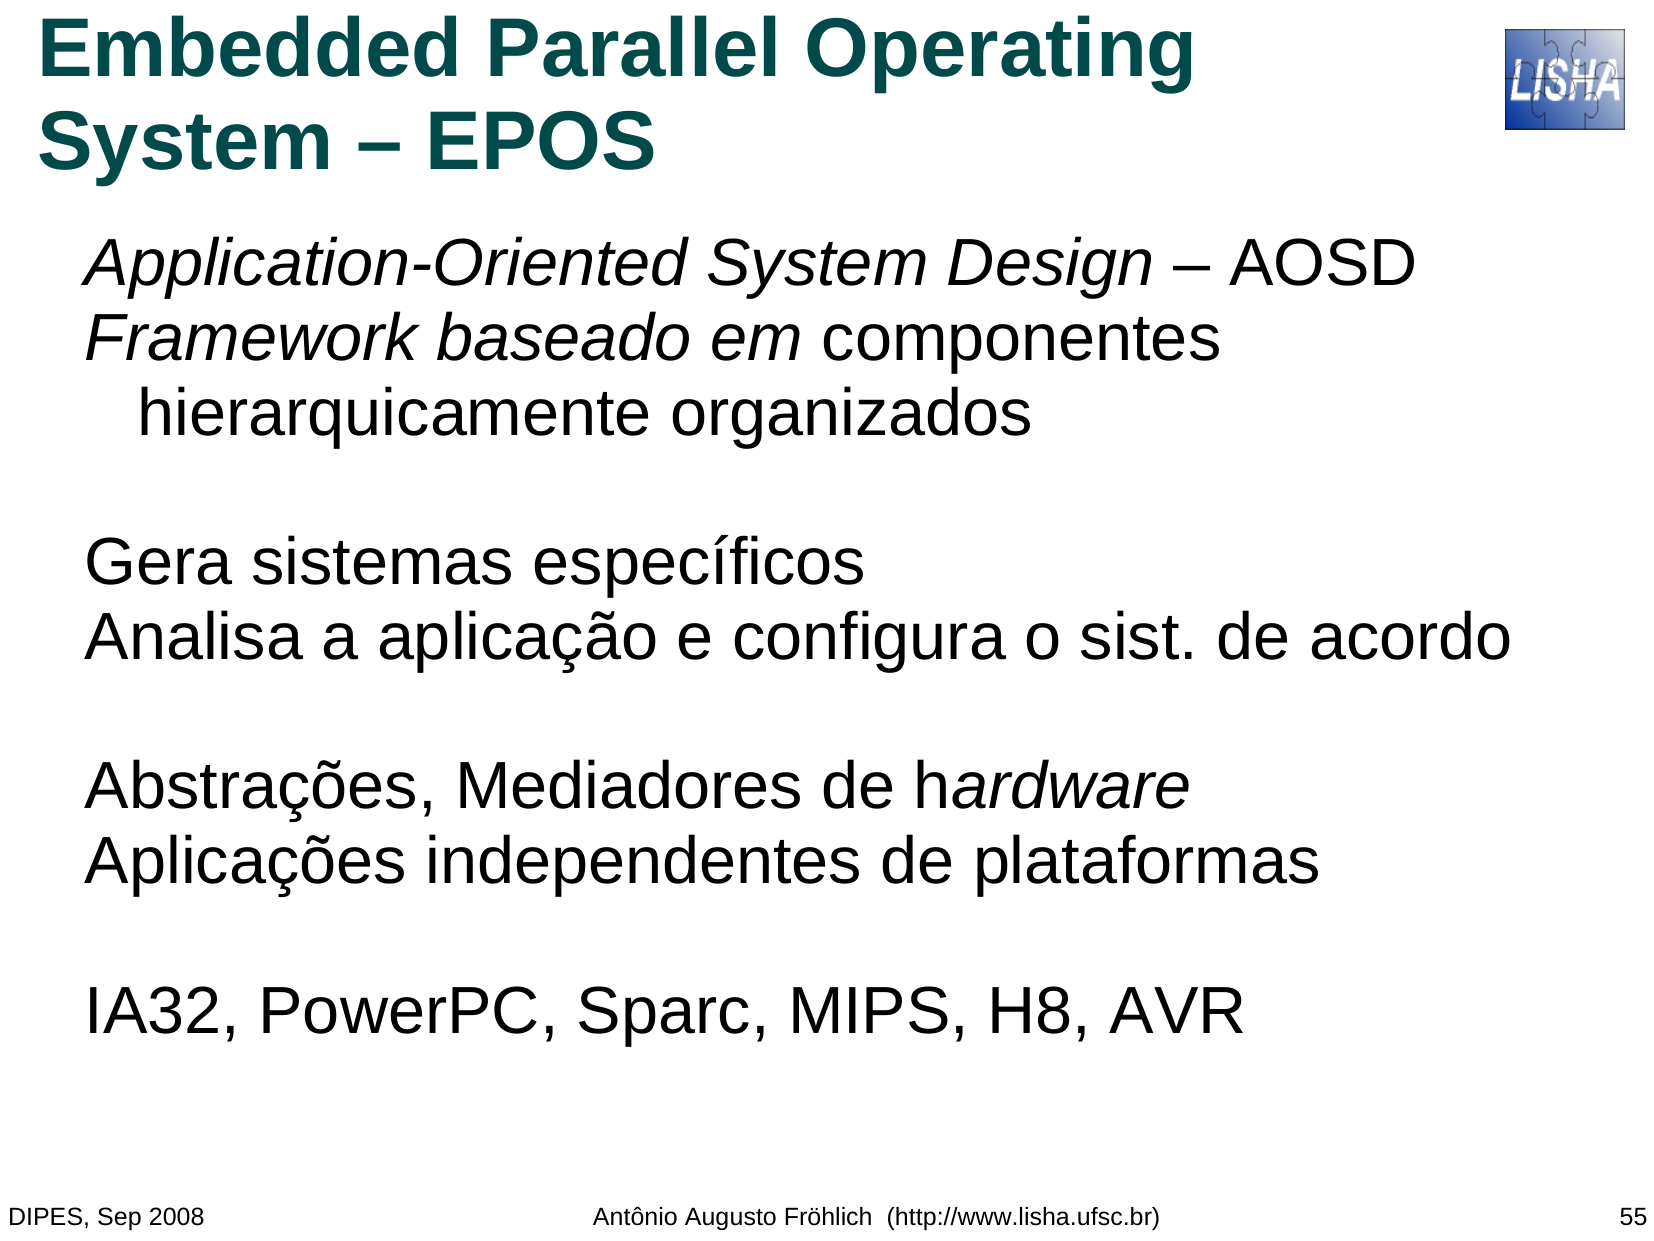

# Embedded Parallel Operating System – EPOS
Application-Oriented System Design – AOSD
Framework baseado em componentes hierarquicamente organizados
Gera sistemas específicos
Analisa a aplicação e configura o sist. de acordo
Abstrações, Mediadores de hardware
Aplicações independentes de plataformas
IA32, PowerPC, Sparc, MIPS, H8, AVR